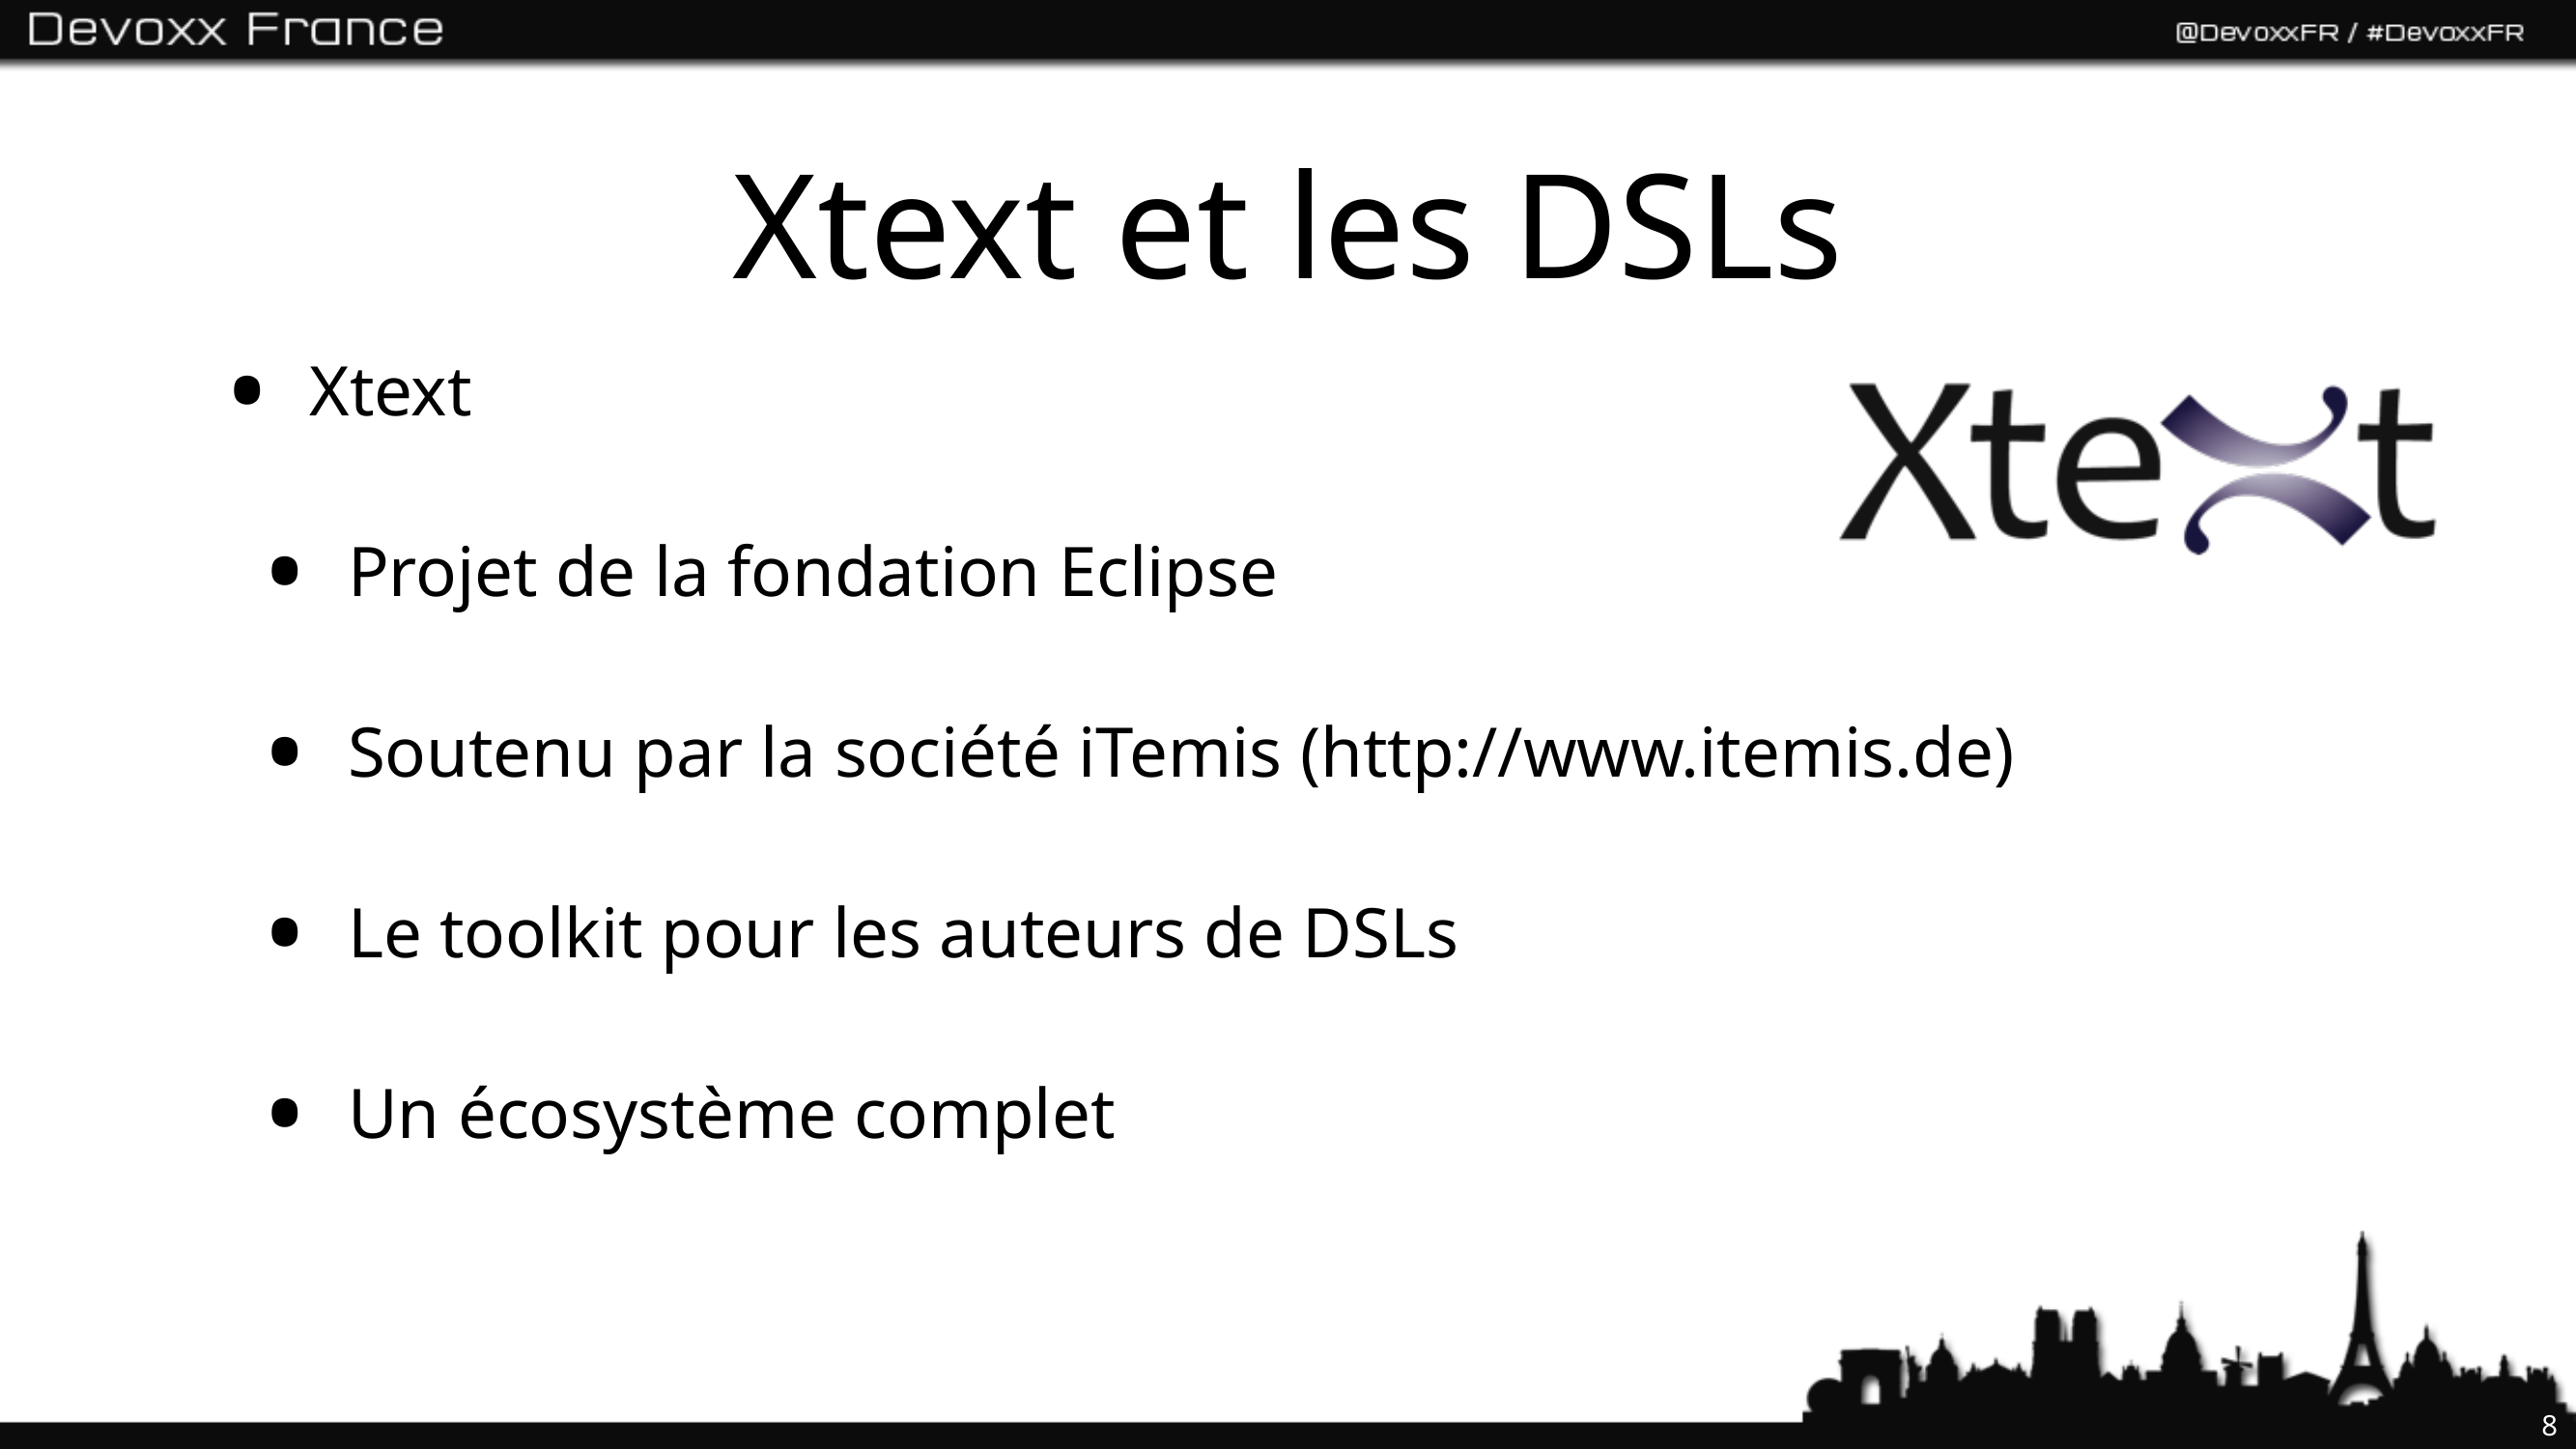

# Xtext et les DSLs
Xtext
Projet de la fondation Eclipse
Soutenu par la société iTemis (http://www.itemis.de)
Le toolkit pour les auteurs de DSLs
Un écosystème complet
8